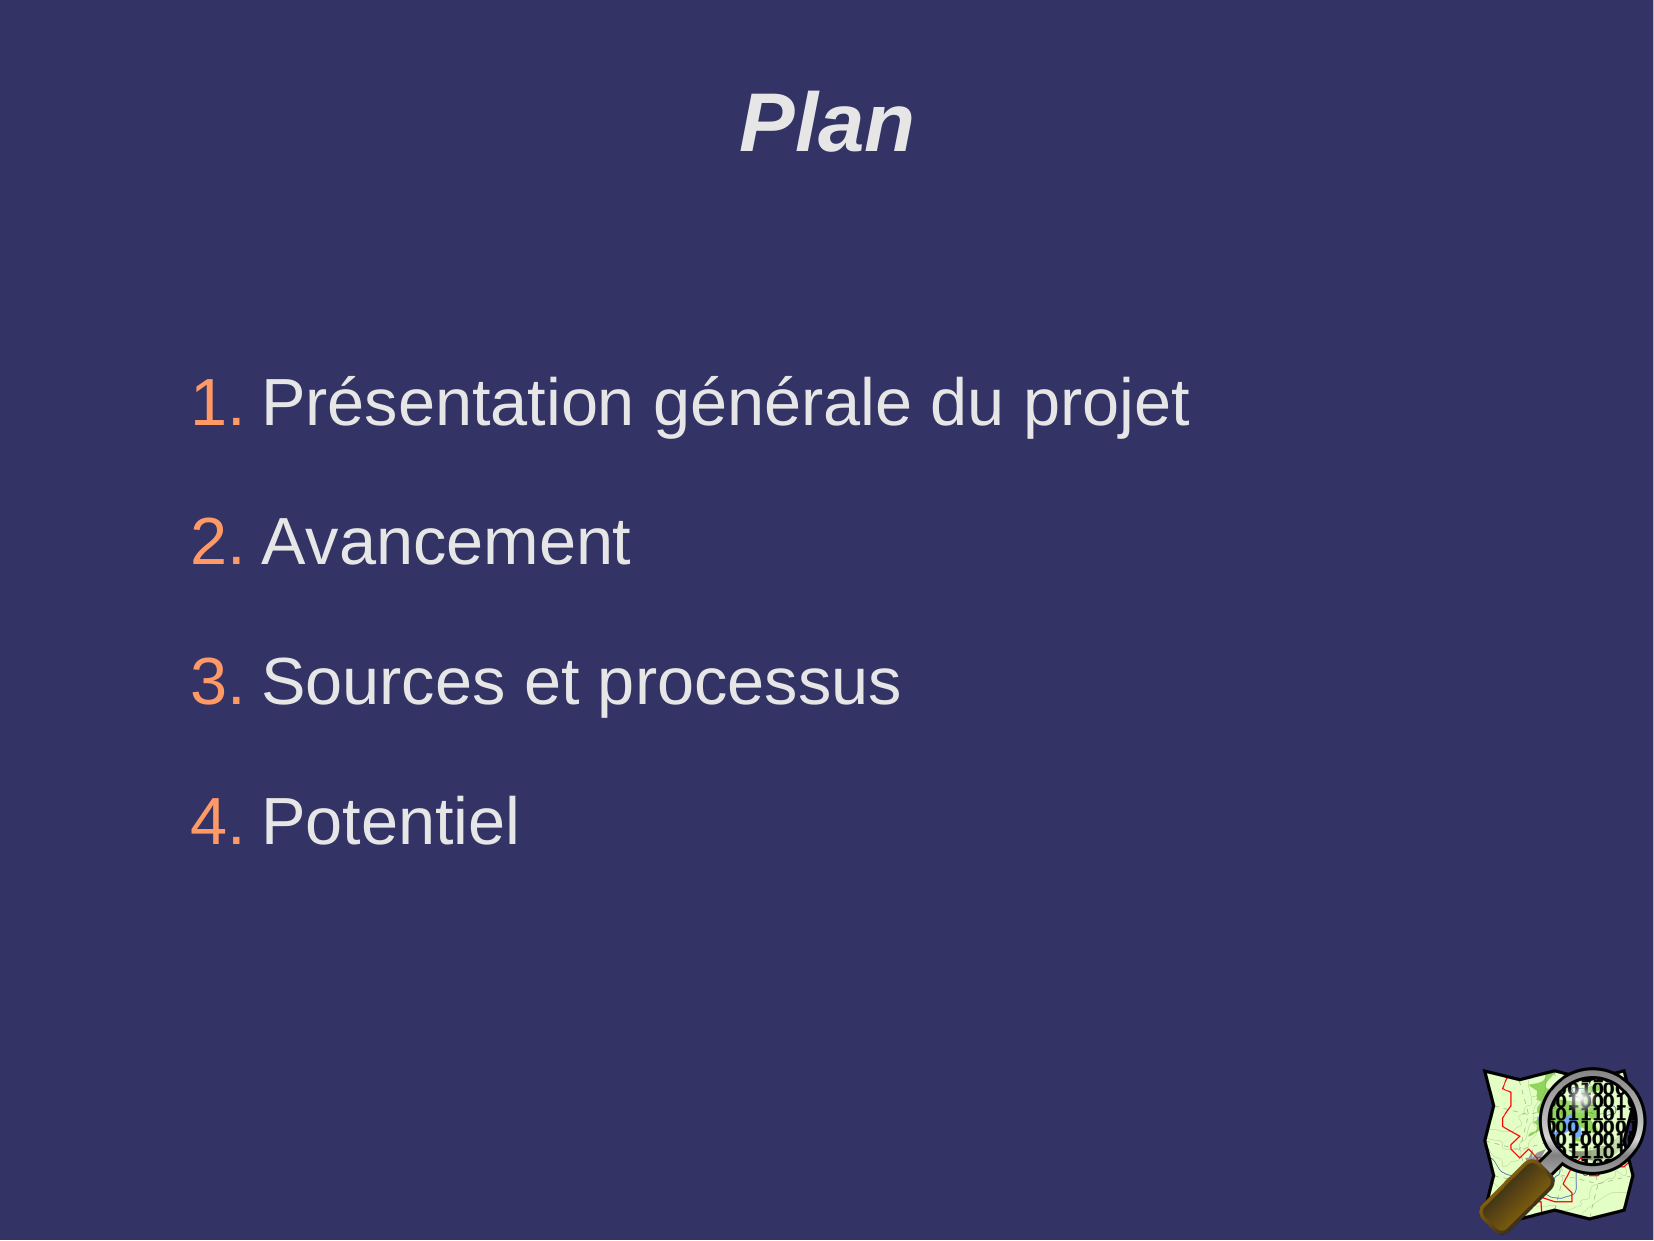

# Plan
Présentation générale du projet
Avancement
Sources et processus
Potentiel